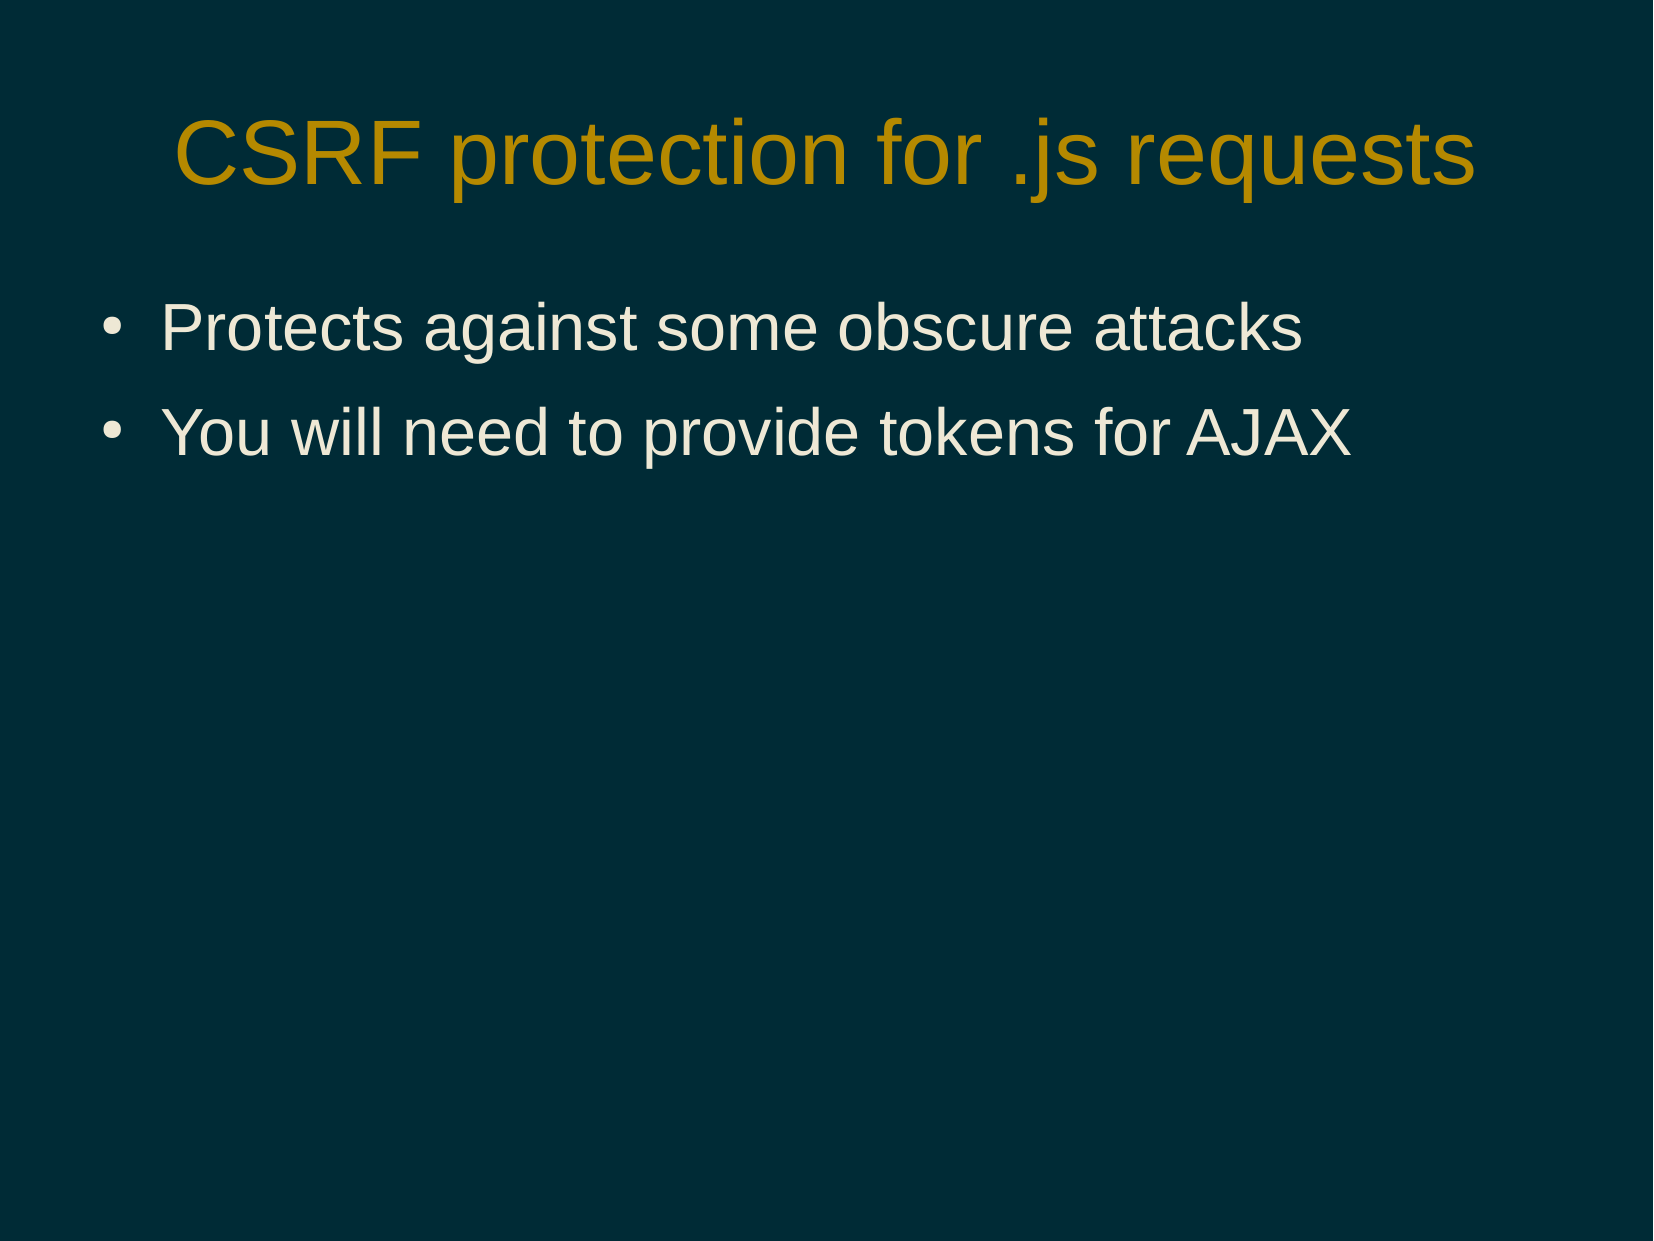

# CSRF protection for .js requests
Protects against some obscure attacks
You will need to provide tokens for AJAX